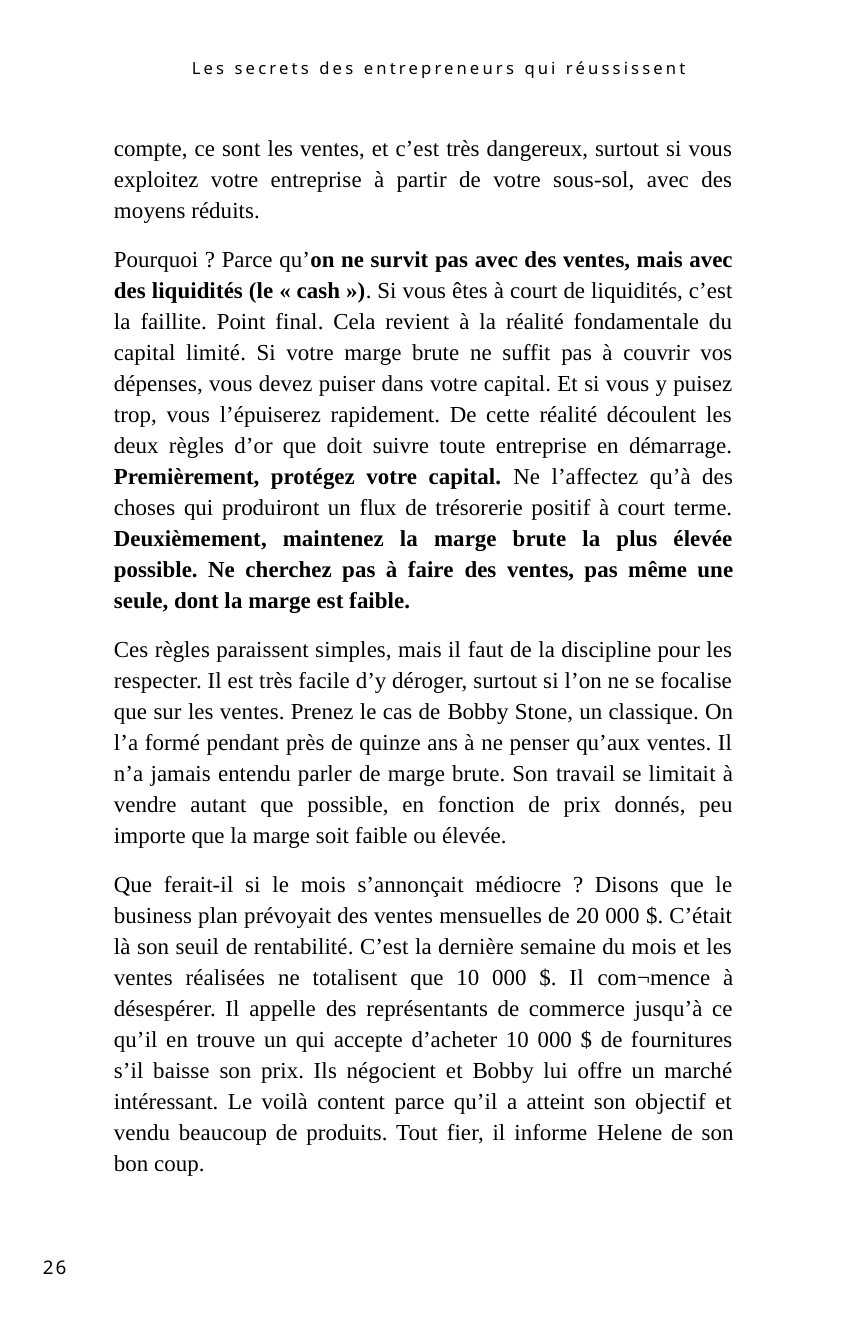

Les secrets des entrepreneurs qui réussissent
compte, ce sont les ventes, et c’est très dangereux, surtout si vous exploitez votre entreprise à partir de votre sous-sol, avec des moyens réduits.
Pourquoi ? Parce qu’on ne survit pas avec des ventes, mais avec des liquidités (le « cash »). Si vous êtes à court de liquidités, c’est la faillite. Point final. Cela revient à la réalité fondamentale du capital limité. Si votre marge brute ne suffit pas à couvrir vos dépenses, vous devez puiser dans votre capital. Et si vous y puisez trop, vous l’épuiserez rapidement. De cette réalité découlent les deux règles d’or que doit suivre toute entreprise en démarrage. Premièrement, protégez votre capital. Ne l’affectez qu’à des choses qui produiront un flux de trésorerie positif à court terme. Deuxièmement, maintenez la marge brute la plus élevée possible. Ne cherchez pas à faire des ventes, pas même une seule, dont la marge est faible.
Ces règles paraissent simples, mais il faut de la discipline pour les respecter. Il est très facile d’y déroger, surtout si l’on ne se focalise que sur les ventes. Prenez le cas de Bobby Stone, un classique. On l’a formé pendant près de quinze ans à ne penser qu’aux ventes. Il n’a jamais entendu parler de marge brute. Son travail se limitait à vendre autant que possible, en fonction de prix donnés, peu importe que la marge soit faible ou élevée.
Que ferait-il si le mois s’annonçait médiocre ? Disons que le business plan prévoyait des ventes mensuelles de 20 000 $. C’était là son seuil de rentabilité. C’est la dernière semaine du mois et les ventes réalisées ne totalisent que 10 000 $. Il com¬mence à désespérer. Il appelle des représentants de commerce jusqu’à ce qu’il en trouve un qui accepte d’acheter 10 000 $ de fournitures s’il baisse son prix. Ils négocient et Bobby lui offre un marché intéressant. Le voilà content parce qu’il a atteint son objectif et vendu beaucoup de produits. Tout fier, il informe Helene de son bon coup.
26